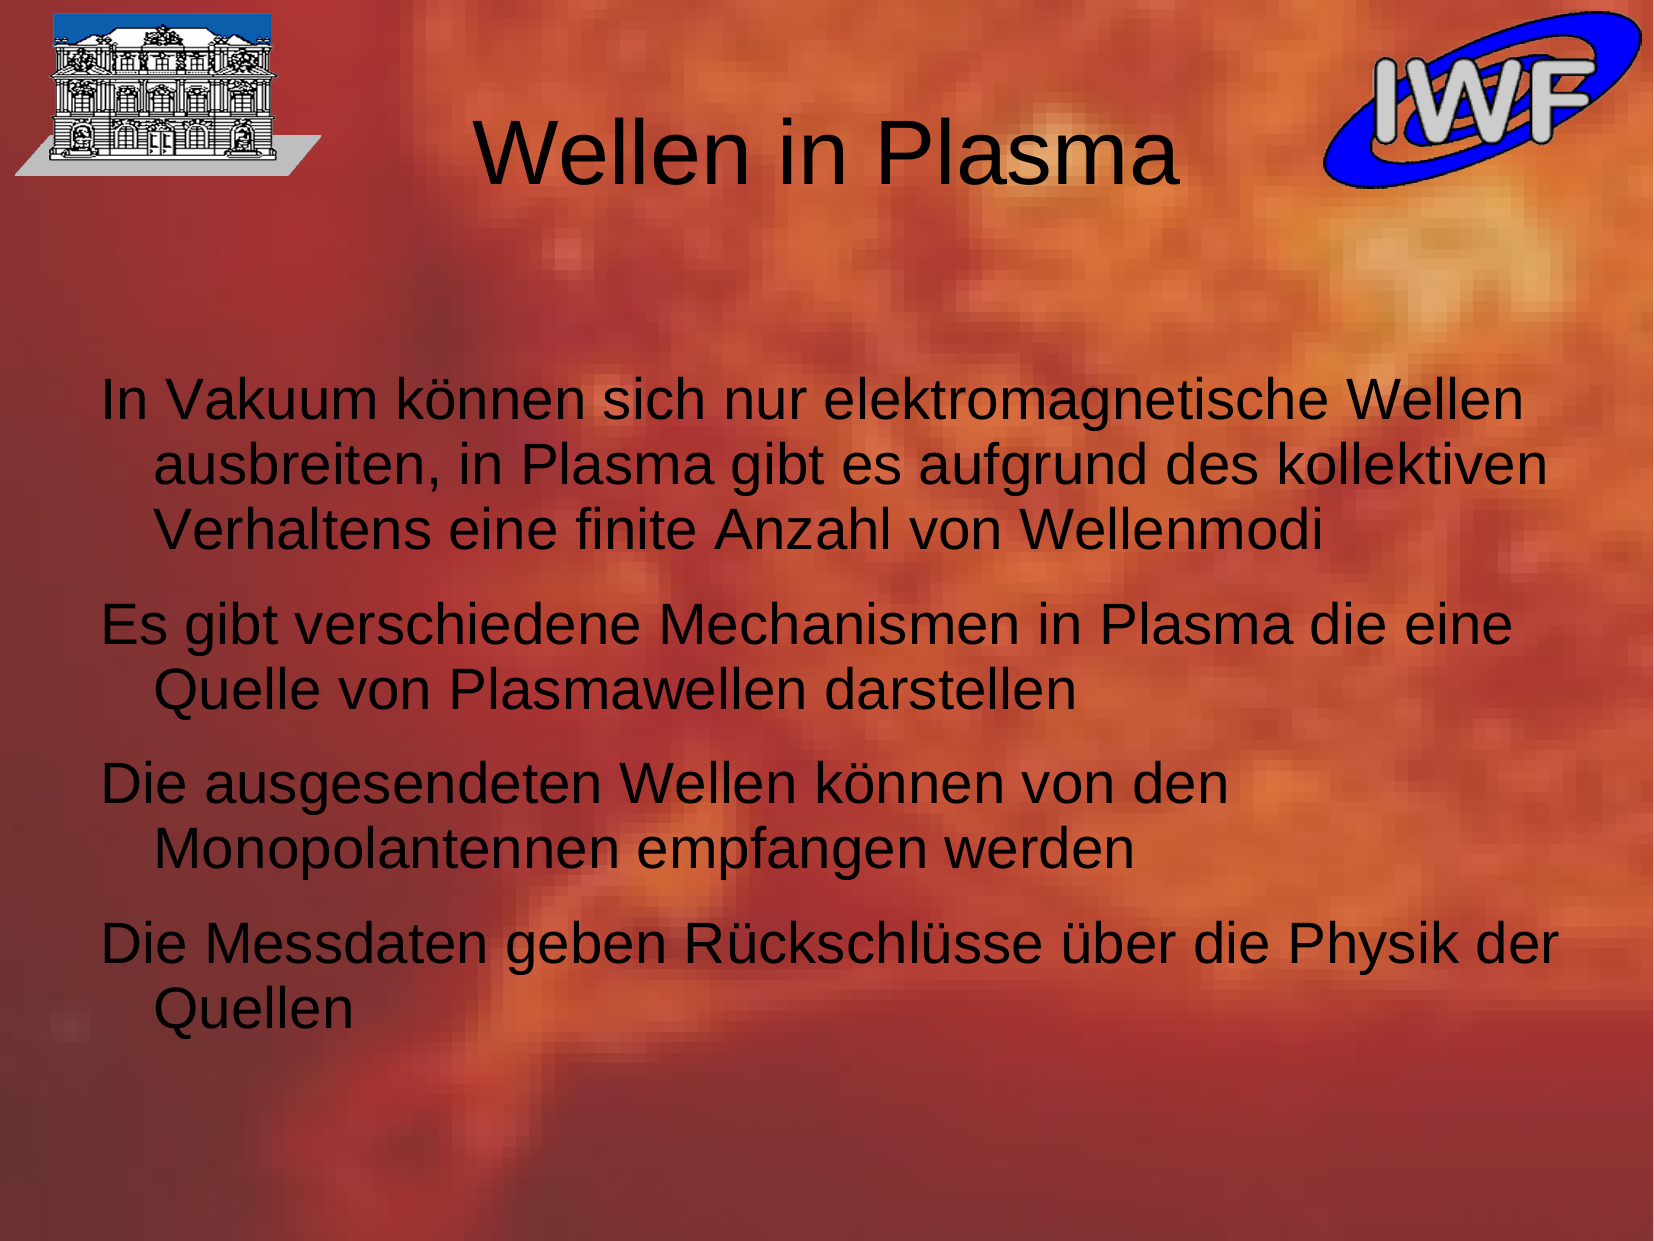

# Wellen in Plasma
In Vakuum können sich nur elektromagnetische Wellen ausbreiten, in Plasma gibt es aufgrund des kollektiven Verhaltens eine finite Anzahl von Wellenmodi
Es gibt verschiedene Mechanismen in Plasma die eine Quelle von Plasmawellen darstellen
Die ausgesendeten Wellen können von den Monopolantennen empfangen werden
Die Messdaten geben Rückschlüsse über die Physik der Quellen